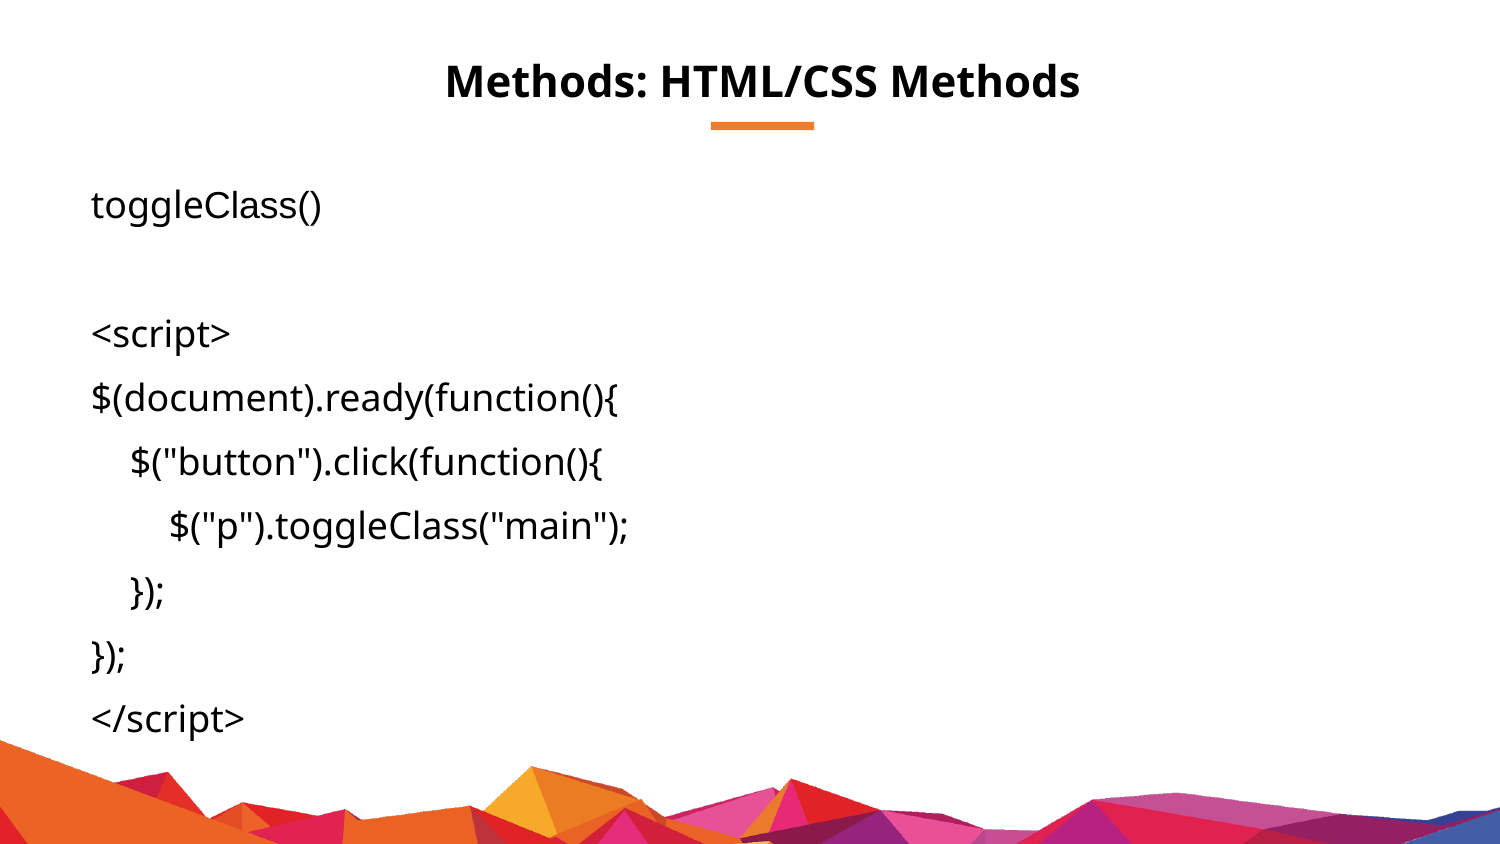

# Methods: HTML/CSS Methods
toggleClass()
<script>
$(document).ready(function(){
 $("button").click(function(){
 $("p").toggleClass("main");
 });
});
</script>